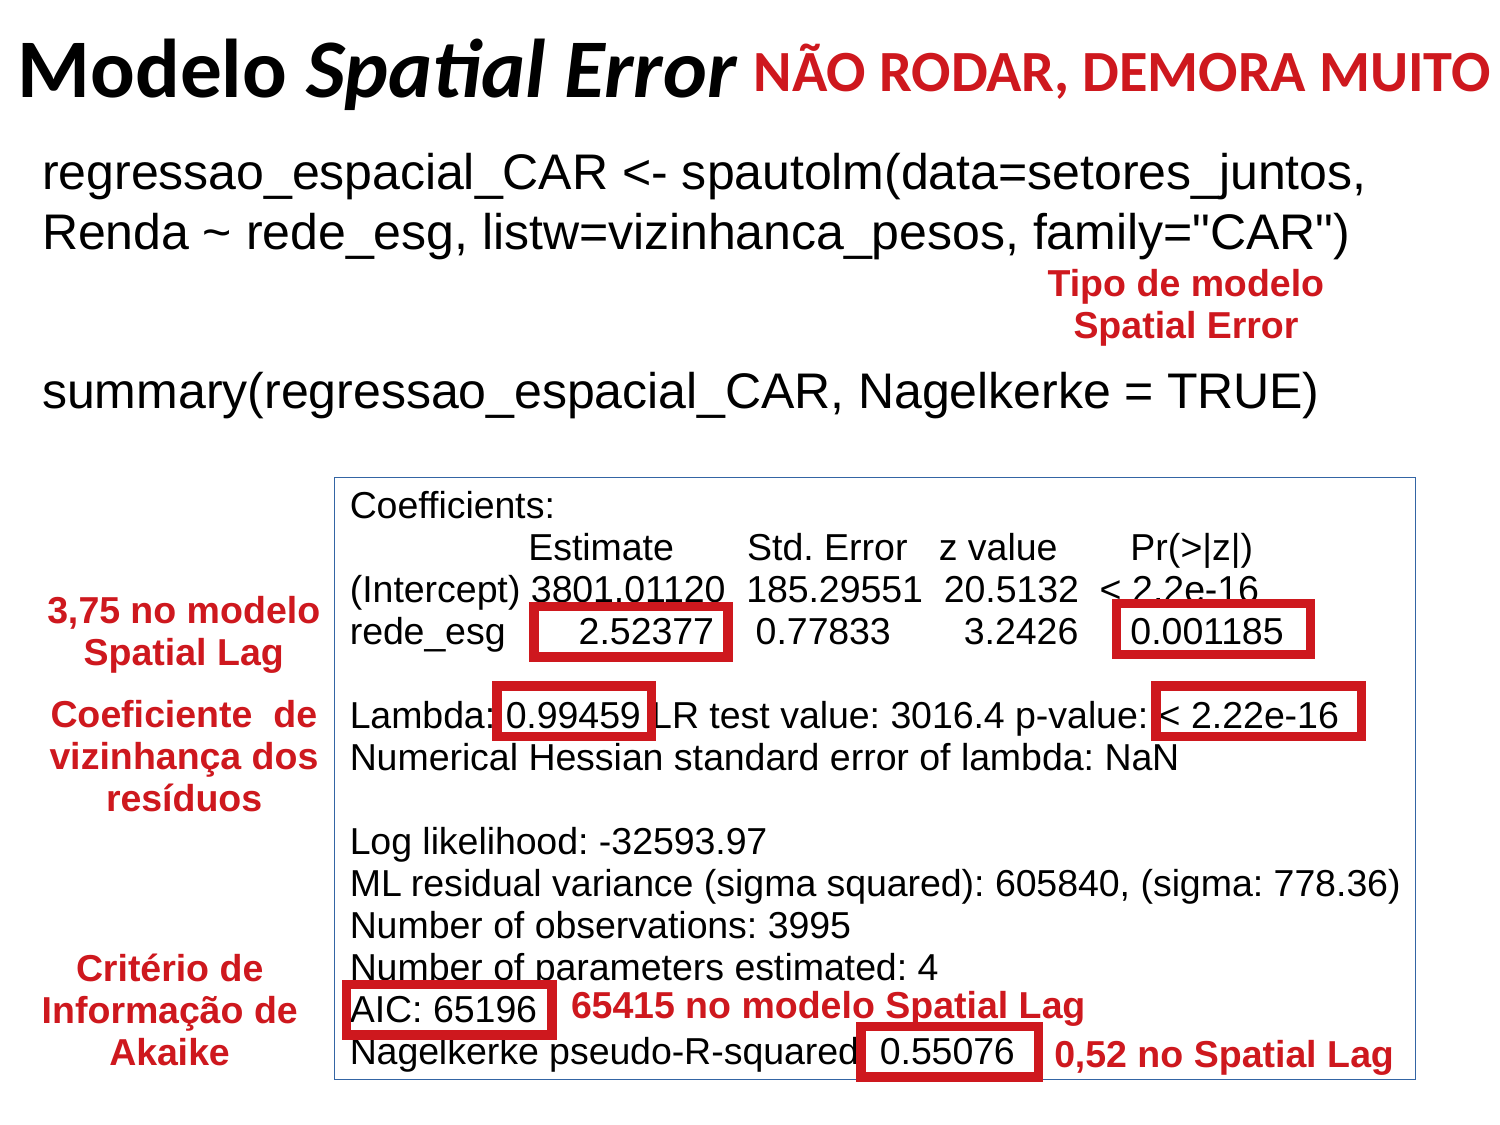

Modelo Spatial Error
NÃO RODAR, DEMORA MUITO
# regressao_espacial_CAR <- spautolm(data=setores_juntos, Renda ~ rede_esg, listw=vizinhanca_pesos, family="CAR")
summary(regressao_espacial_CAR, Nagelkerke = TRUE)
Tipo de modelo Spatial Error
Coefficients:
 Estimate Std. Error z value Pr(>|z|)
(Intercept) 3801.01120 185.29551 20.5132 < 2.2e-16
rede_esg 2.52377 0.77833 3.2426 0.001185
Lambda: 0.99459 LR test value: 3016.4 p-value: < 2.22e-16
Numerical Hessian standard error of lambda: NaN
Log likelihood: -32593.97
ML residual variance (sigma squared): 605840, (sigma: 778.36)
Number of observations: 3995
Number of parameters estimated: 4
AIC: 65196
Nagelkerke pseudo-R-squared: 0.55076
3,75 no modelo Spatial Lag
Coeficiente de vizinhança dos resíduos
Critério de Informação de Akaike
65415 no modelo Spatial Lag
0,52 no Spatial Lag